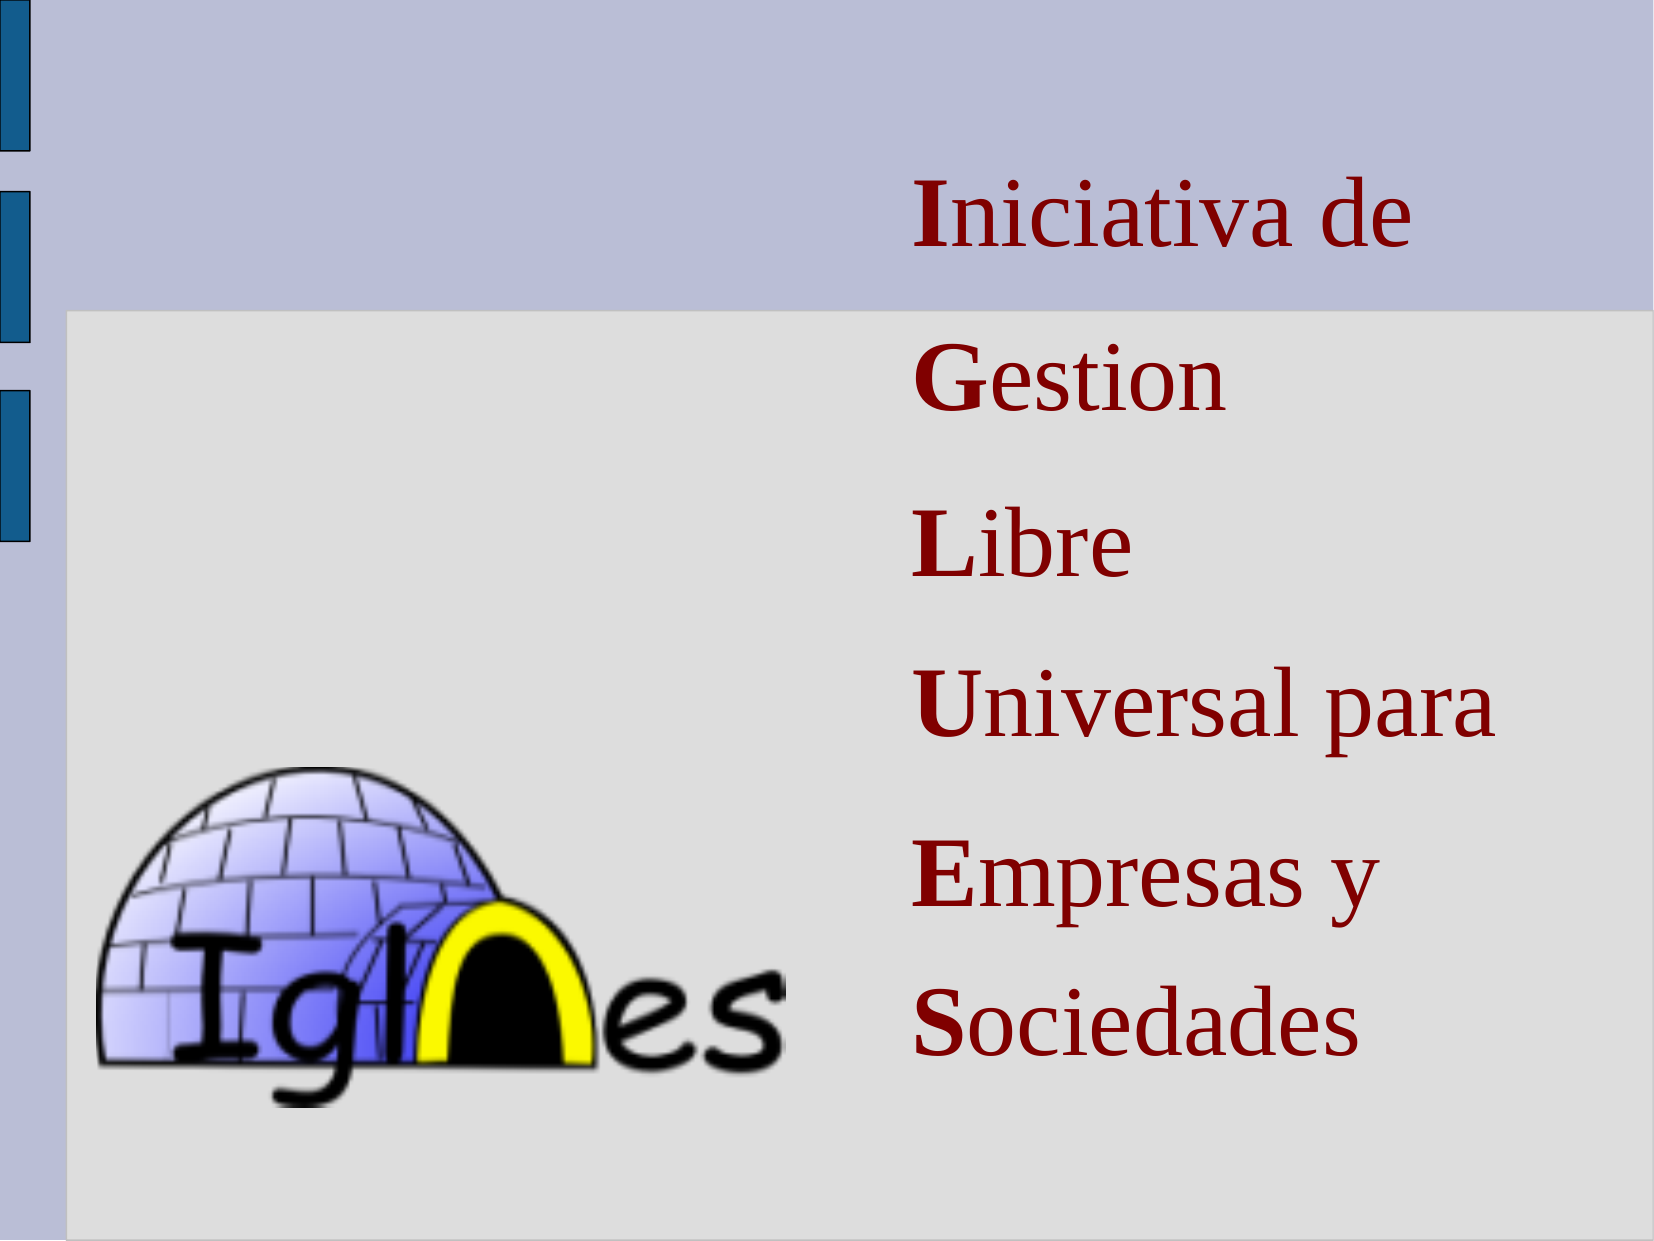

Iniciativa de
Gestion
Libre
Universal para
Empresas y
Sociedades